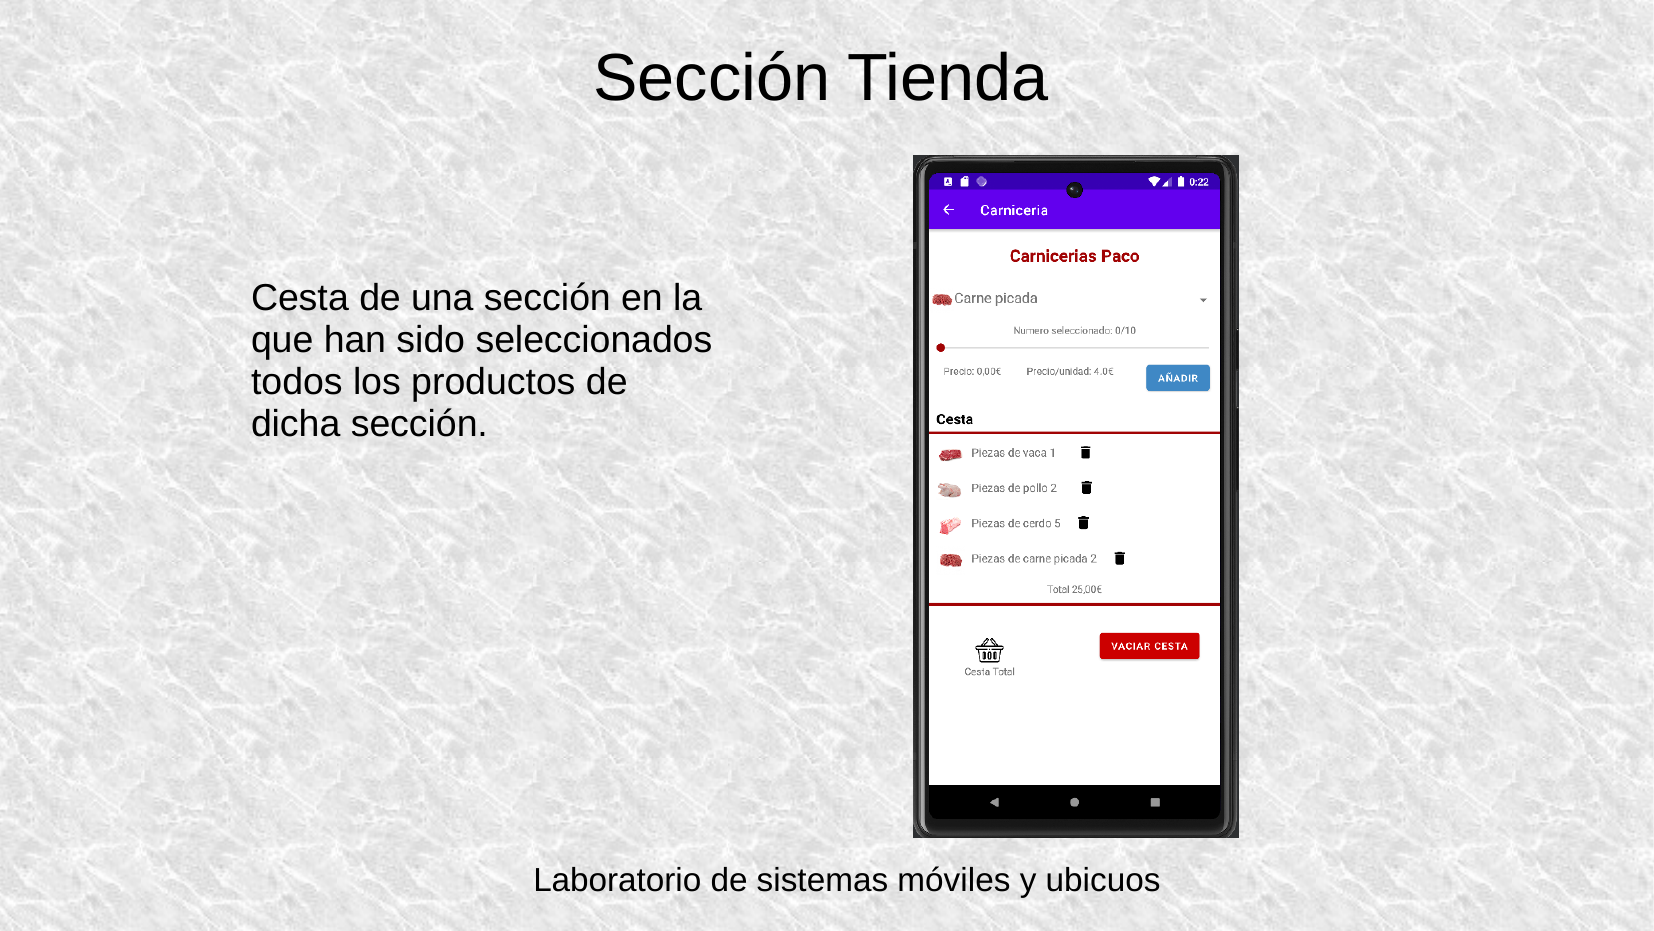

# Sección Tienda
Cesta de una sección en la que han sido seleccionados todos los productos de dicha sección.
Laboratorio de sistemas móviles y ubicuos